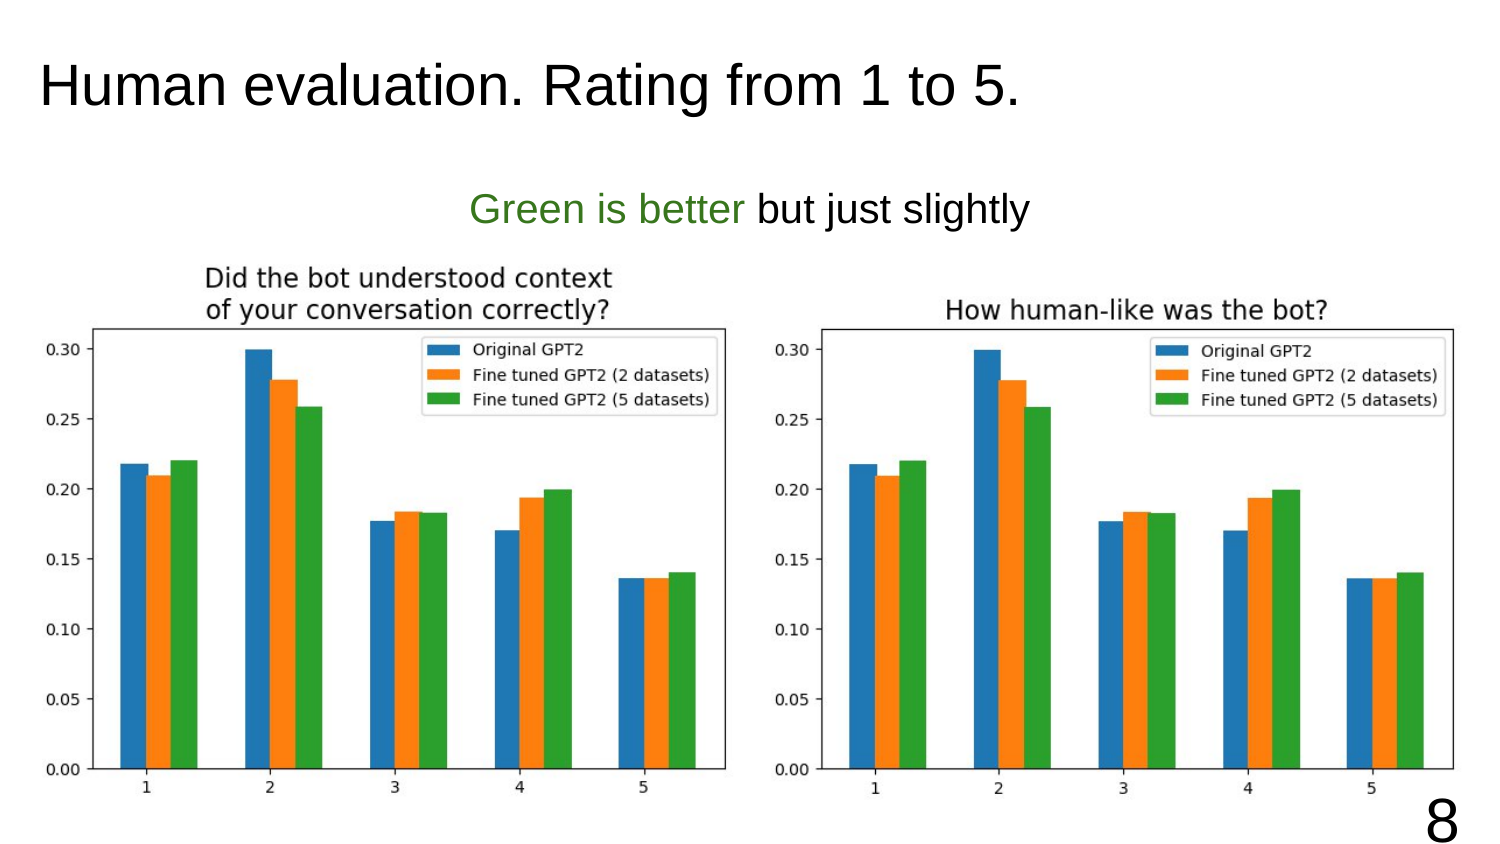

# Human evaluation. Rating from 1 to 5.
Green is better but just slightly
8